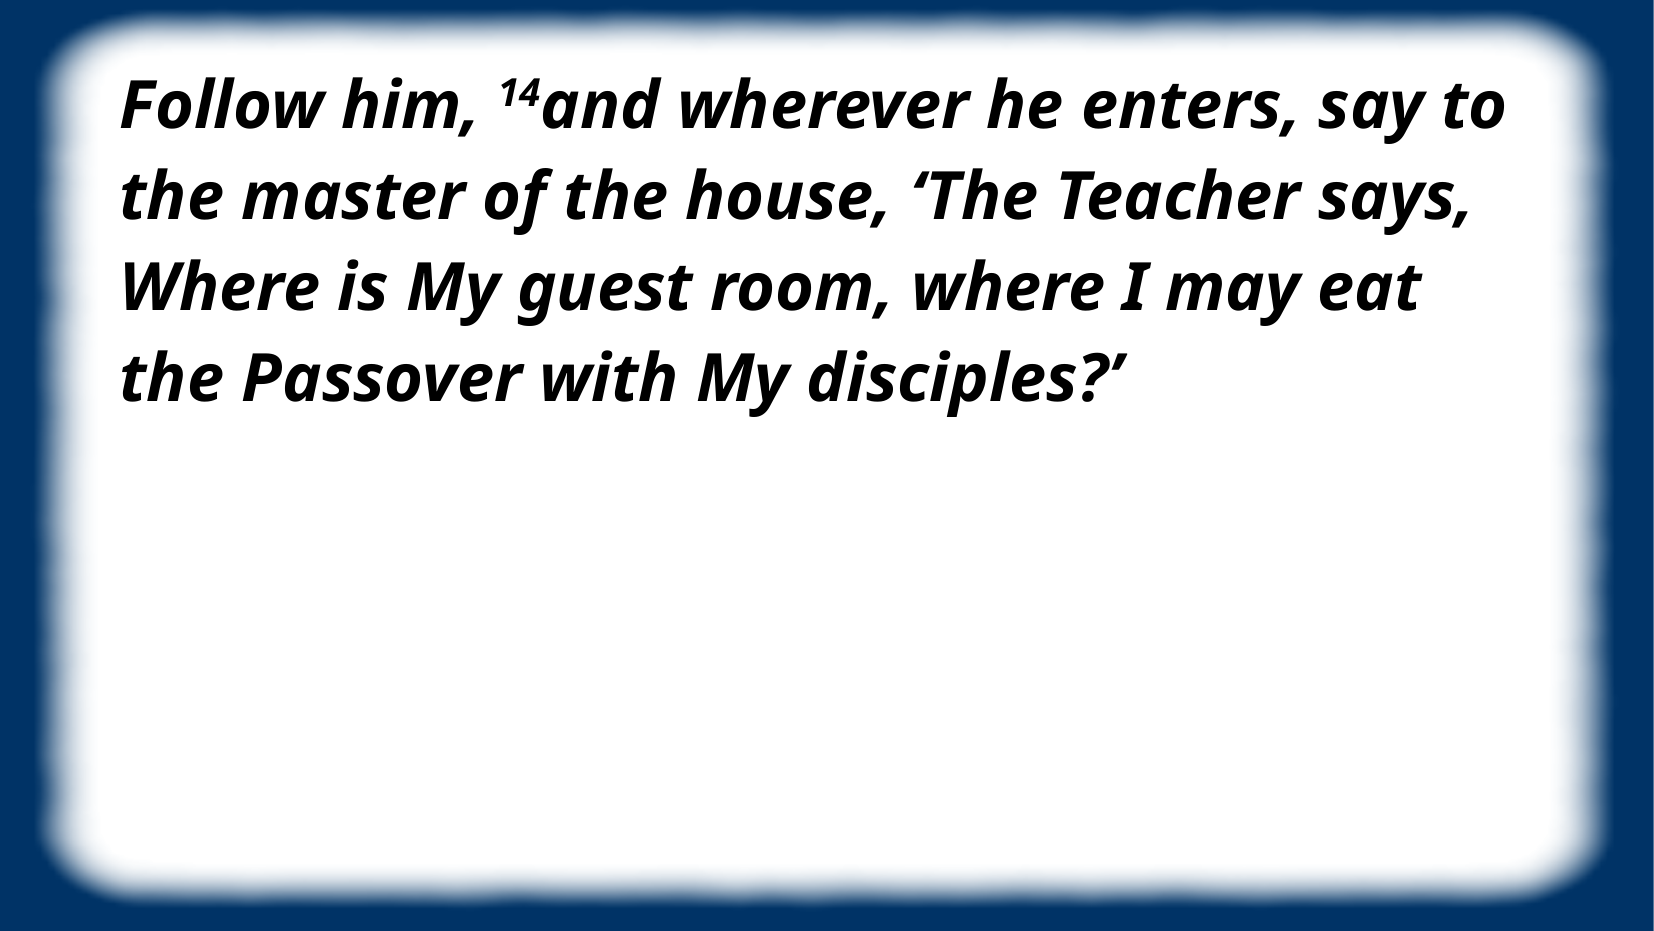

Follow him, 14and wherever he enters, say to the master of the house, ‘The Teacher says,
Where is My guest room, where I may eat the Passover with My disciples?’